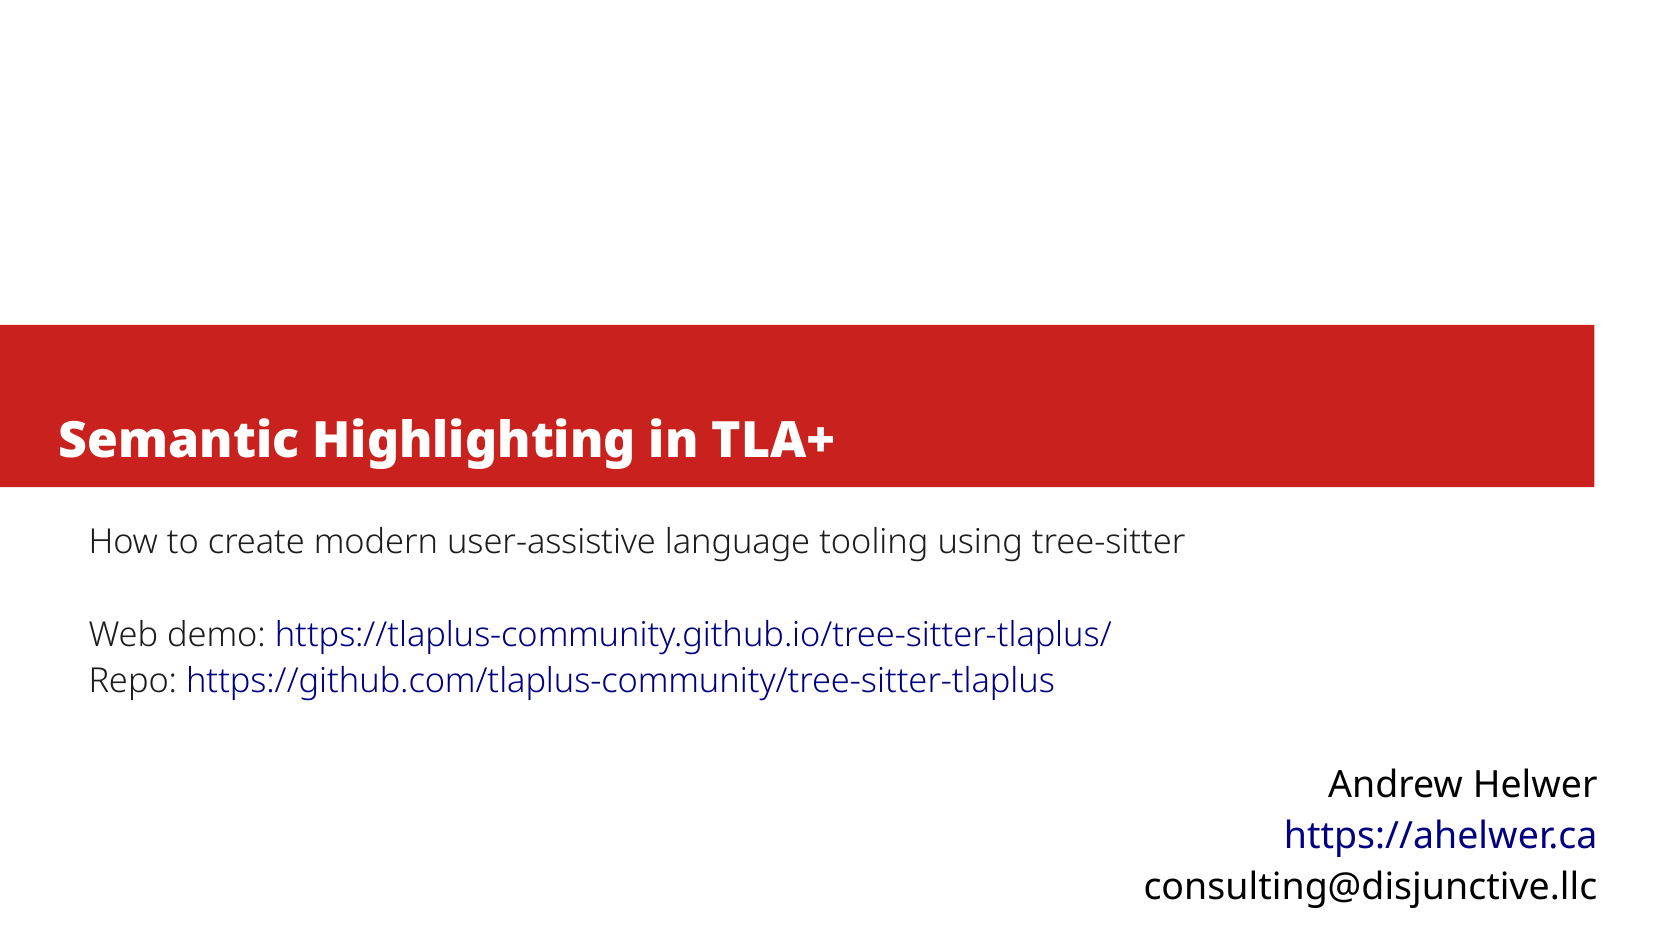

# Semantic Highlighting in TLA+
How to create modern user-assistive language tooling using tree-sitter
Web demo: https://tlaplus-community.github.io/tree-sitter-tlaplus/
Repo: https://github.com/tlaplus-community/tree-sitter-tlaplus
Andrew Helwer
https://ahelwer.ca
consulting@disjunctive.llc